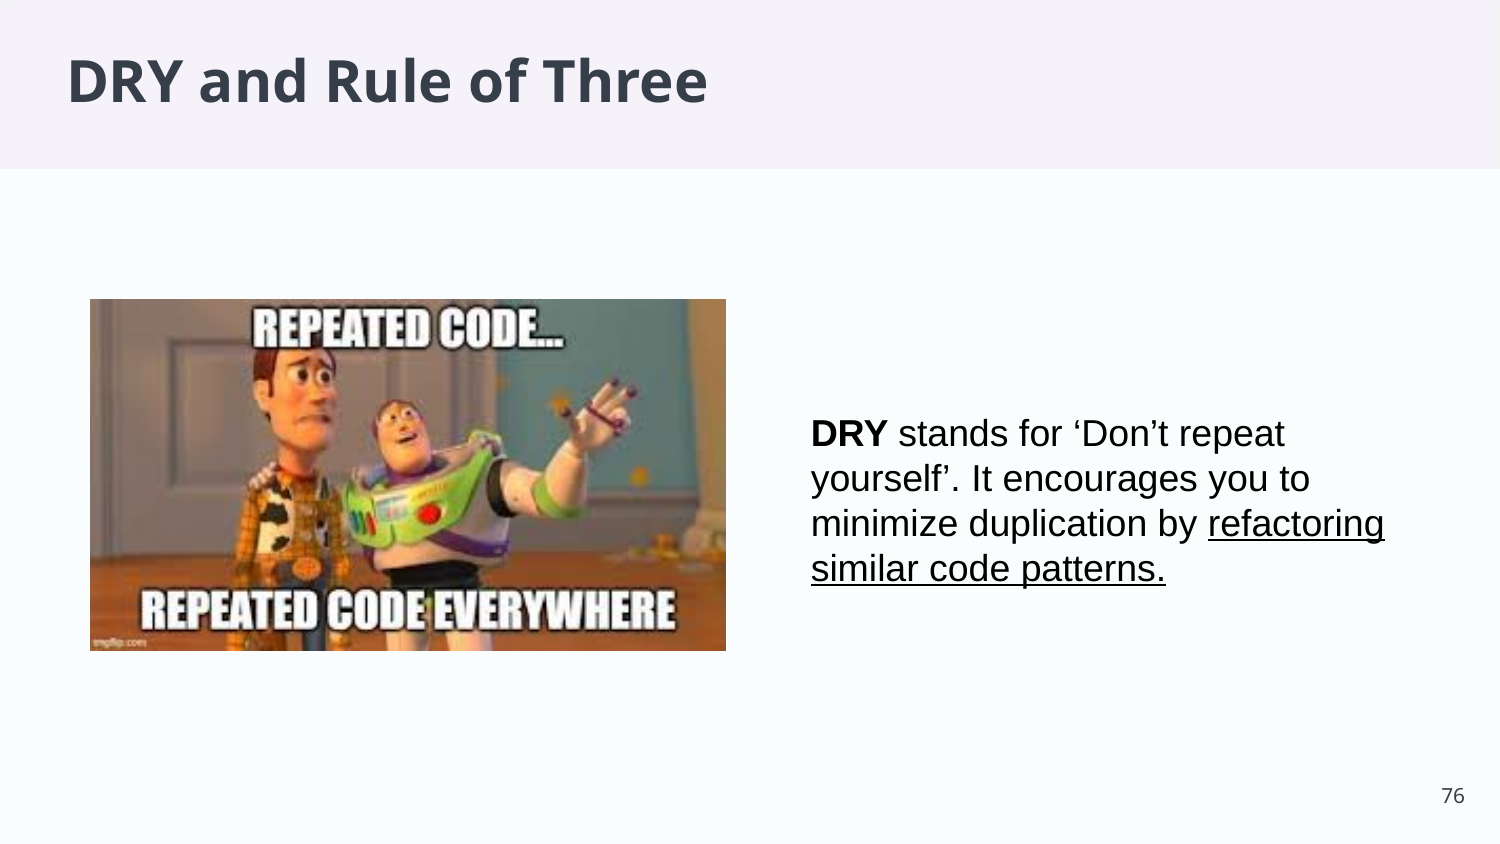

# DRY and Rule of Three
DRY stands for ‘Don’t repeat yourself’. It encourages you to minimize duplication by refactoring similar code patterns.